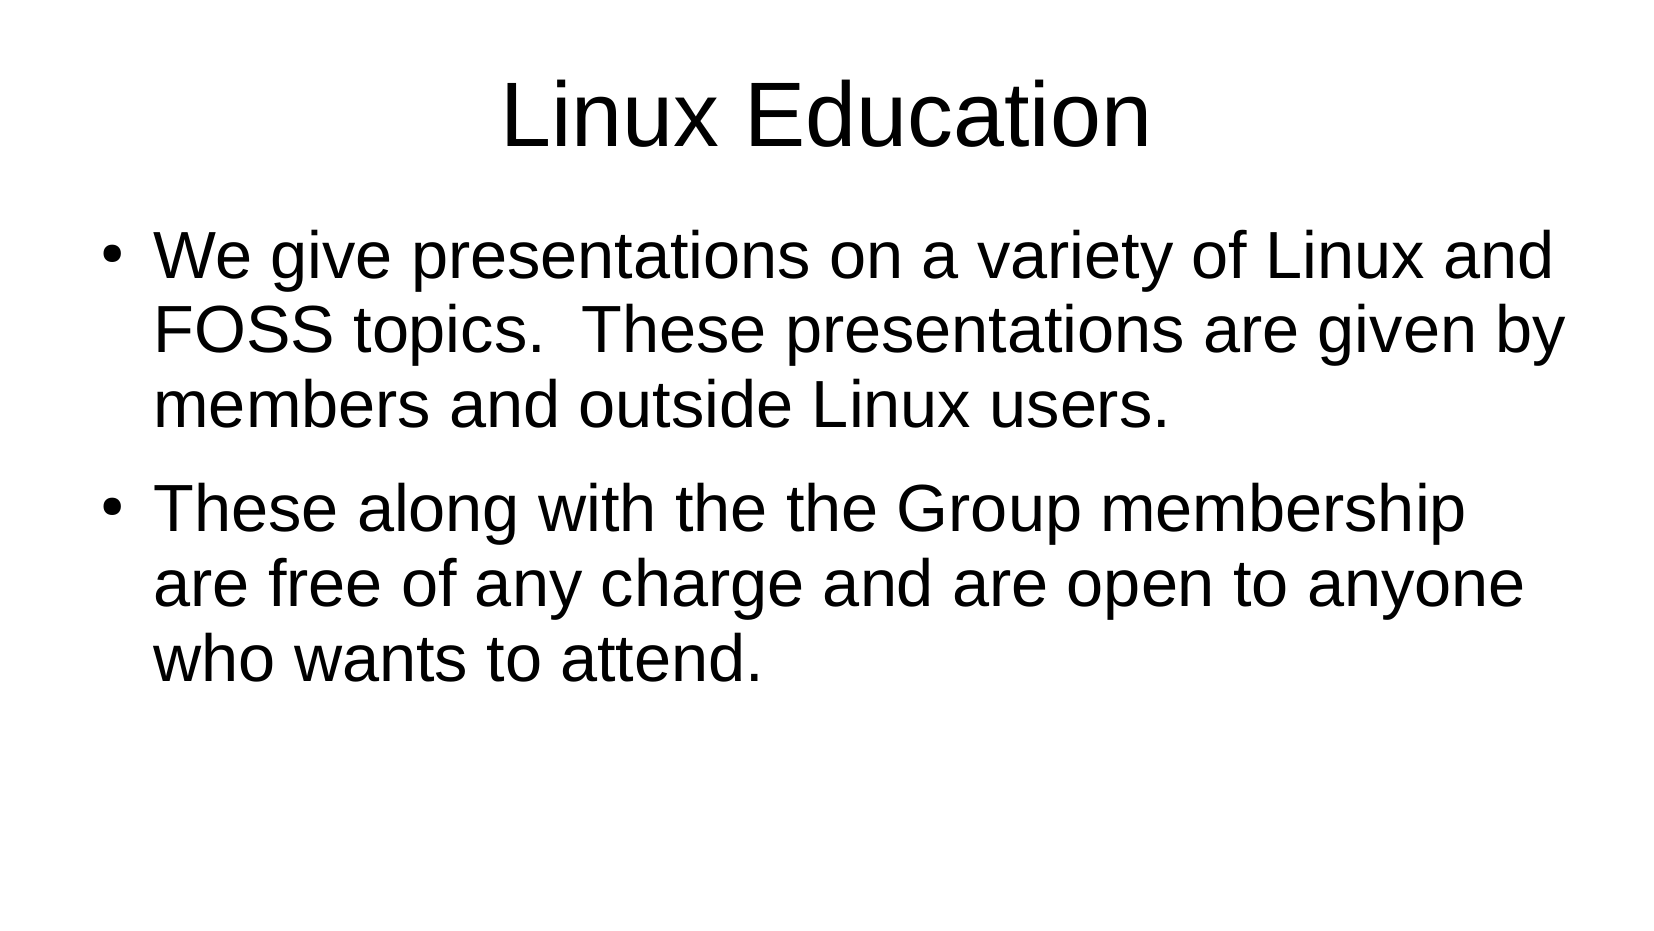

# Linux Education
We give presentations on a variety of Linux and FOSS topics. These presentations are given by members and outside Linux users.
These along with the the Group membership are free of any charge and are open to anyone who wants to attend.